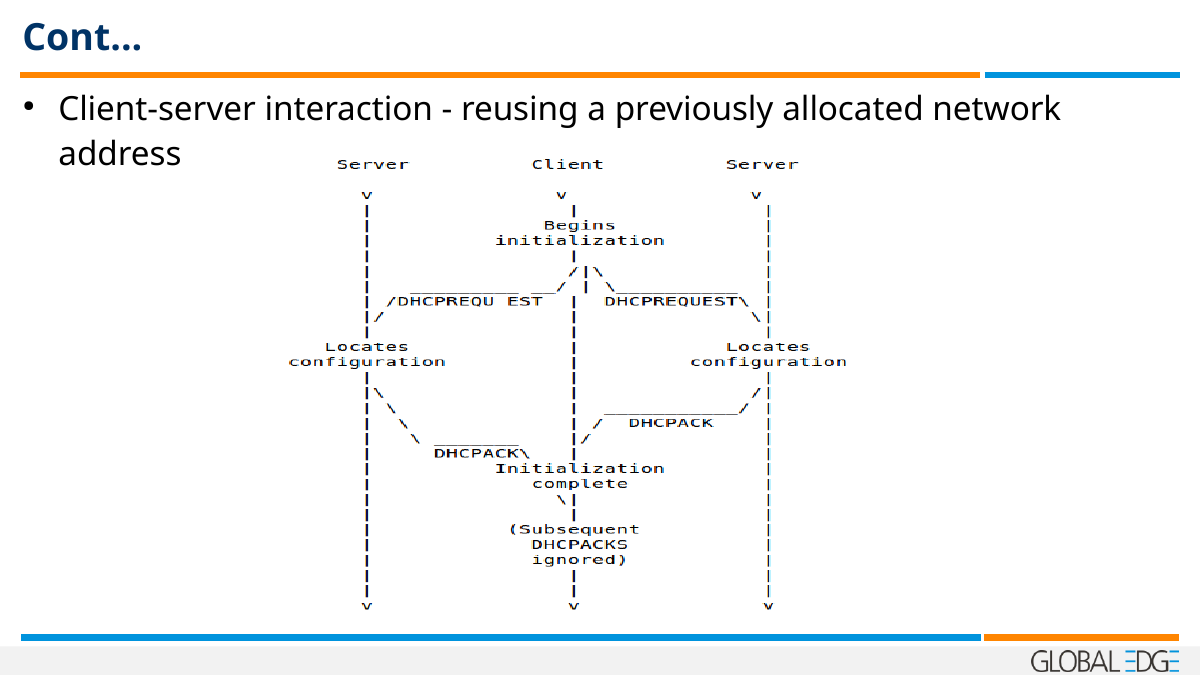

# Cont...
Client-server interaction - reusing a previously allocated network address